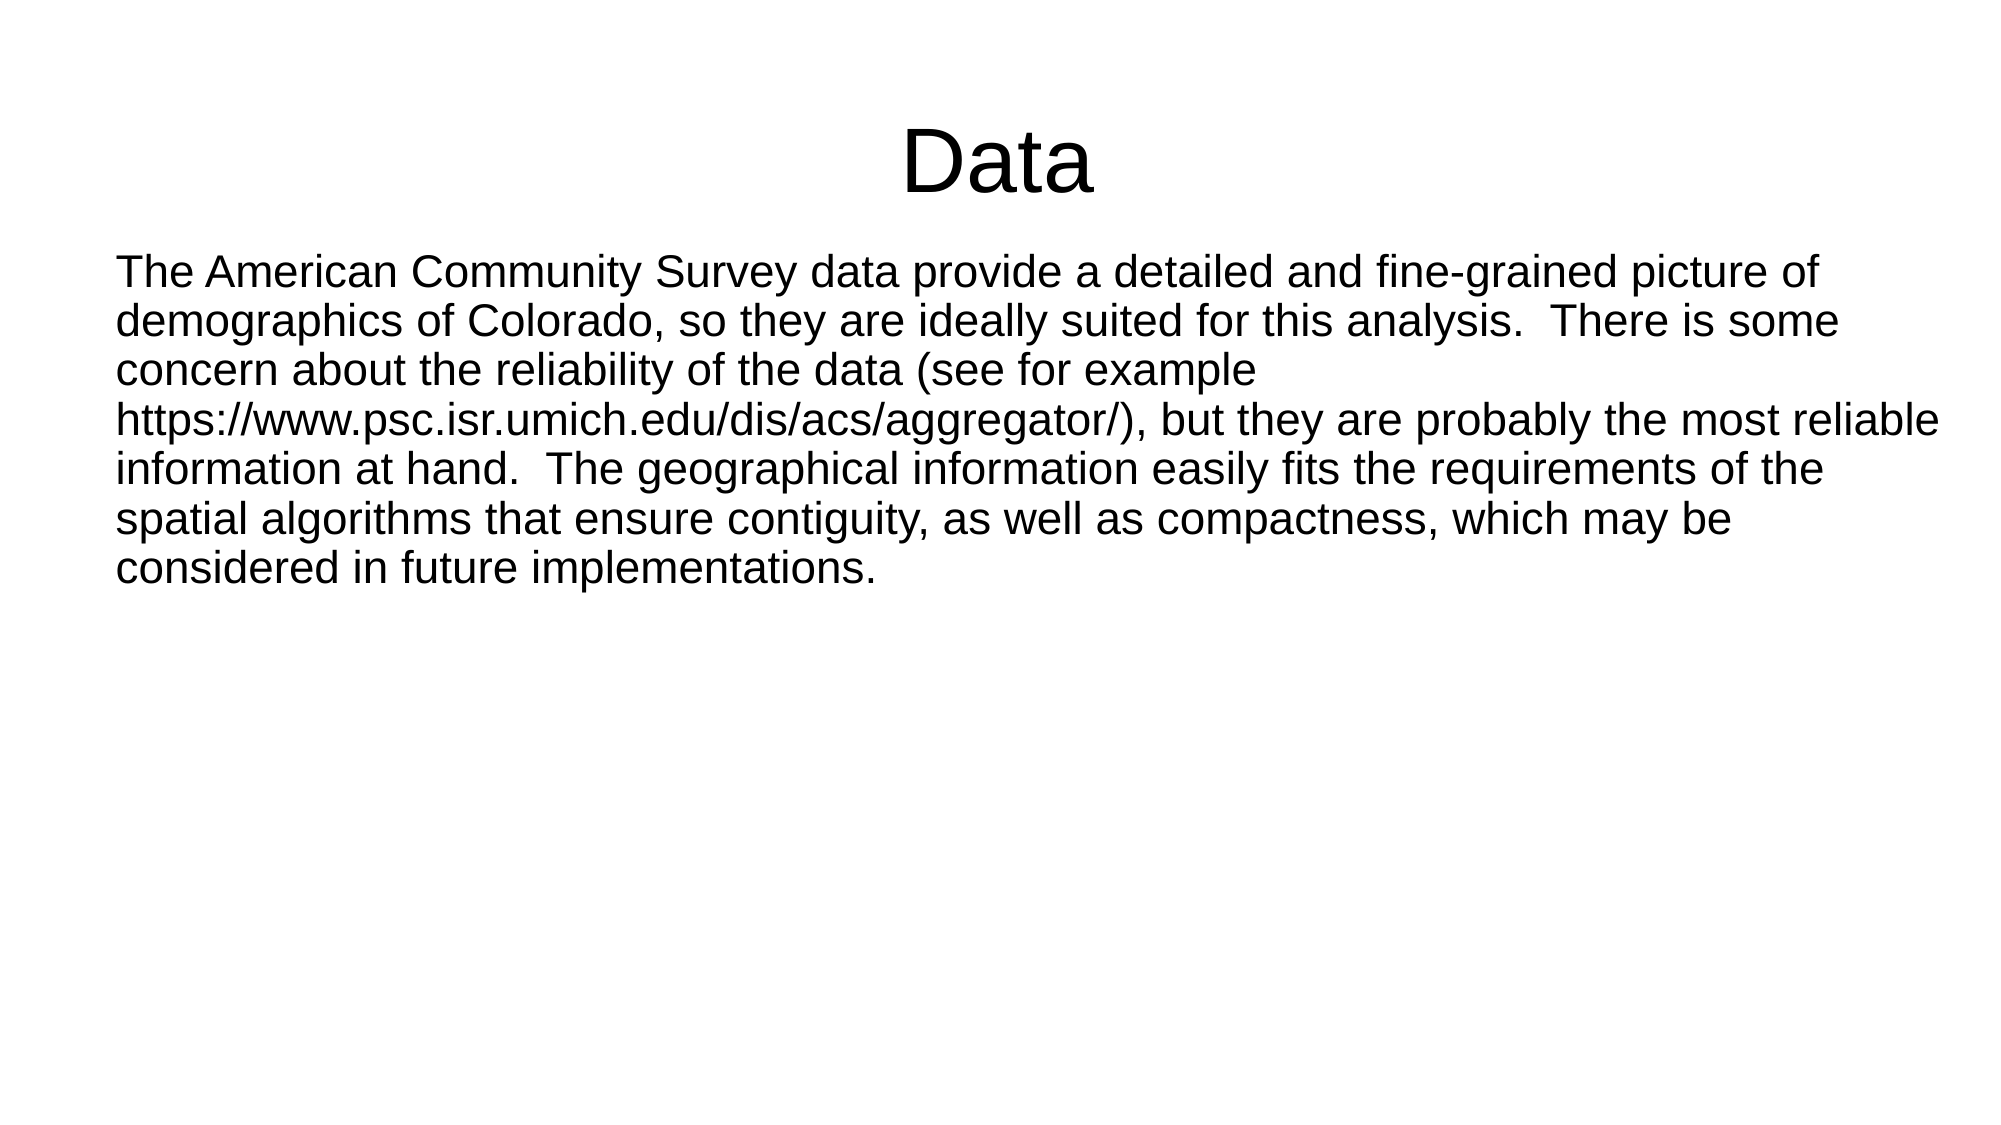

# Data
The American Community Survey data provide a detailed and fine-grained picture of demographics of Colorado, so they are ideally suited for this analysis. There is some concern about the reliability of the data (see for example https://www.psc.isr.umich.edu/dis/acs/aggregator/), but they are probably the most reliable information at hand. The geographical information easily fits the requirements of the spatial algorithms that ensure contiguity, as well as compactness, which may be considered in future implementations.